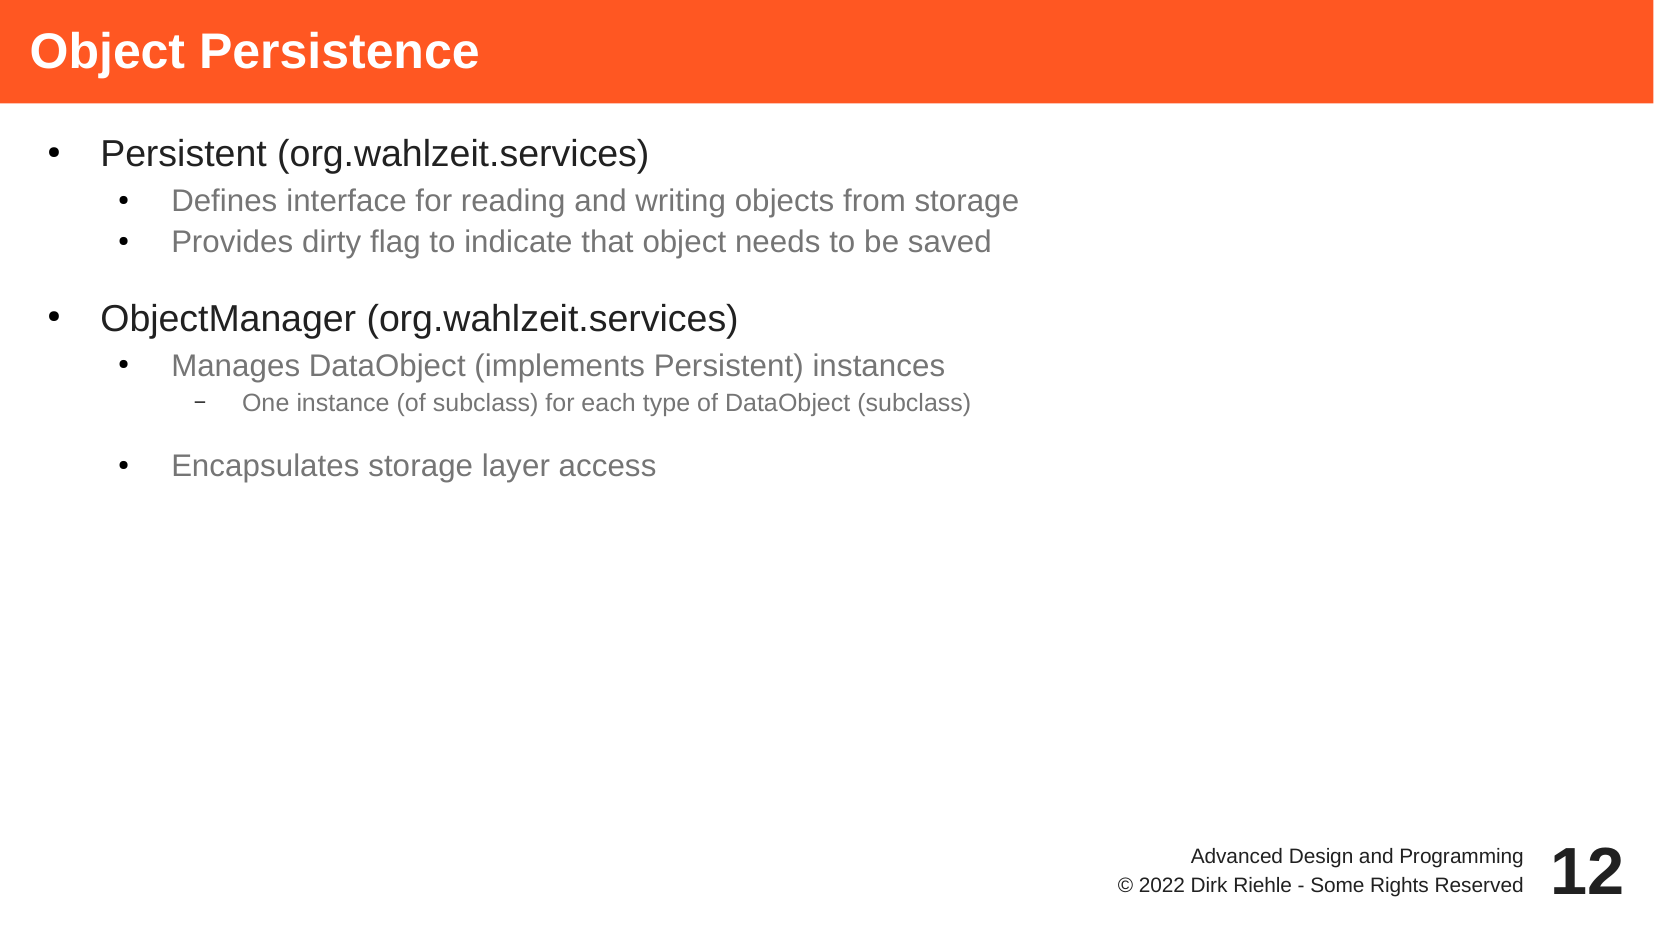

# Object Persistence
Persistent (org.wahlzeit.services)
Defines interface for reading and writing objects from storage
Provides dirty flag to indicate that object needs to be saved
ObjectManager (org.wahlzeit.services)
Manages DataObject (implements Persistent) instances
One instance (of subclass) for each type of DataObject (subclass)
Encapsulates storage layer access
Advanced Design and Programming
12
© 2022 Dirk Riehle - Some Rights Reserved